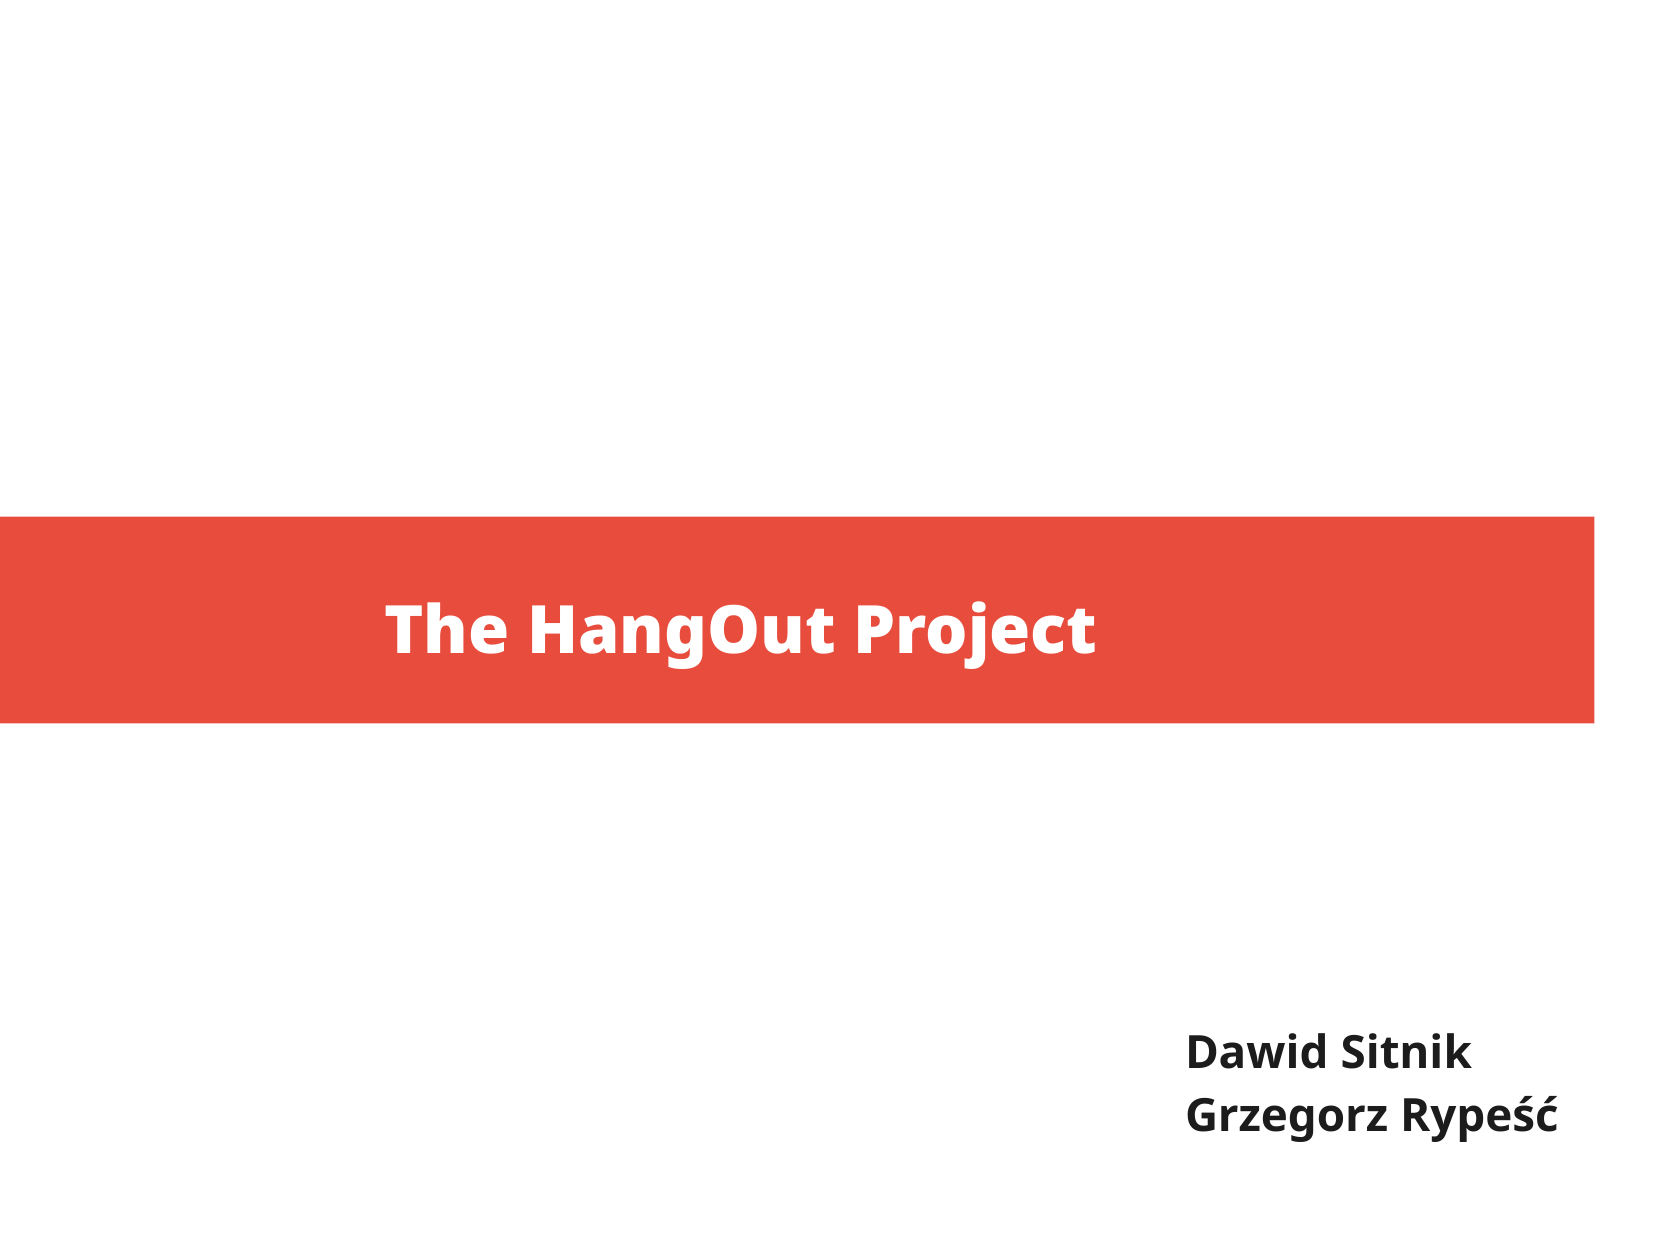

# The HangOut Project
Dawid Sitnik
Grzegorz Rypeść